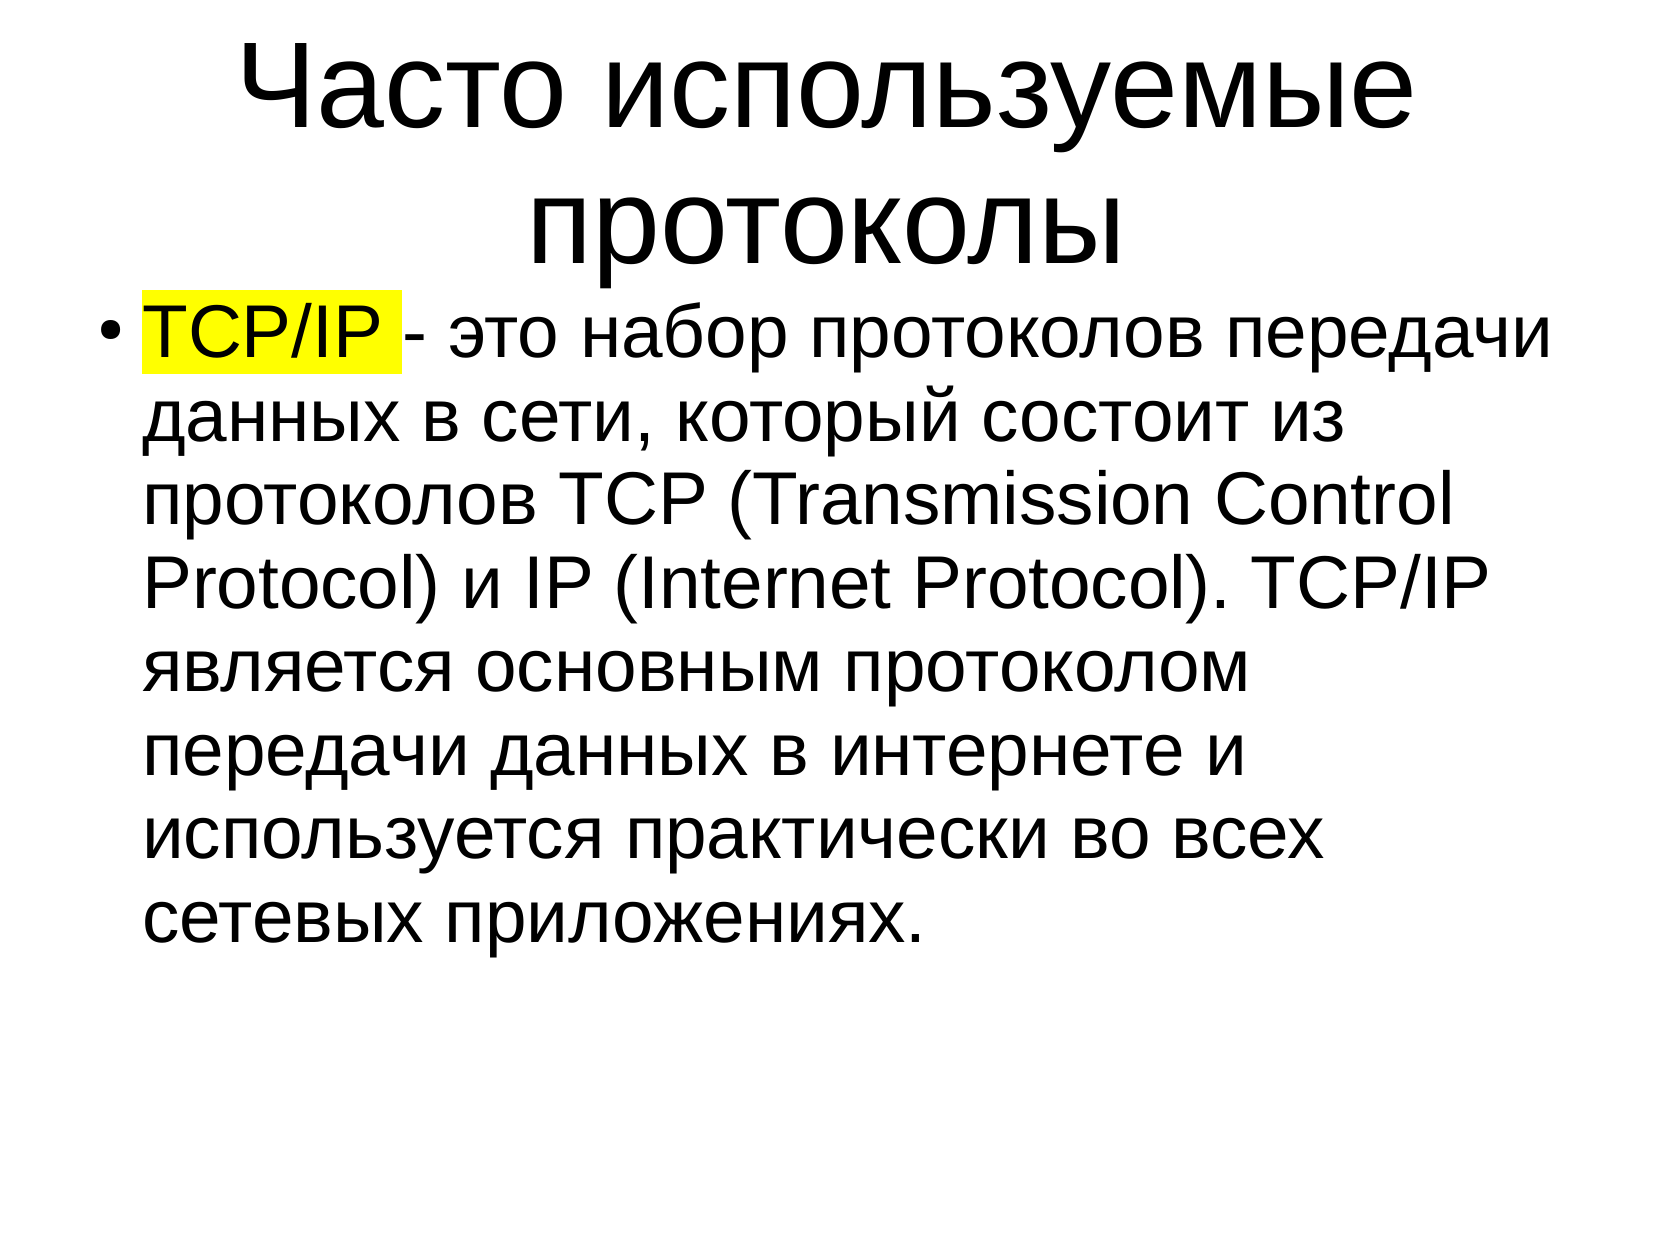

# Часто используемые протоколы
TCP/IP - это набор протоколов передачи данных в сети, который состоит из протоколов TCP (Transmission Control Protocol) и IP (Internet Protocol). TCP/IP является основным протоколом передачи данных в интернете и используется практически во всех сетевых приложениях.